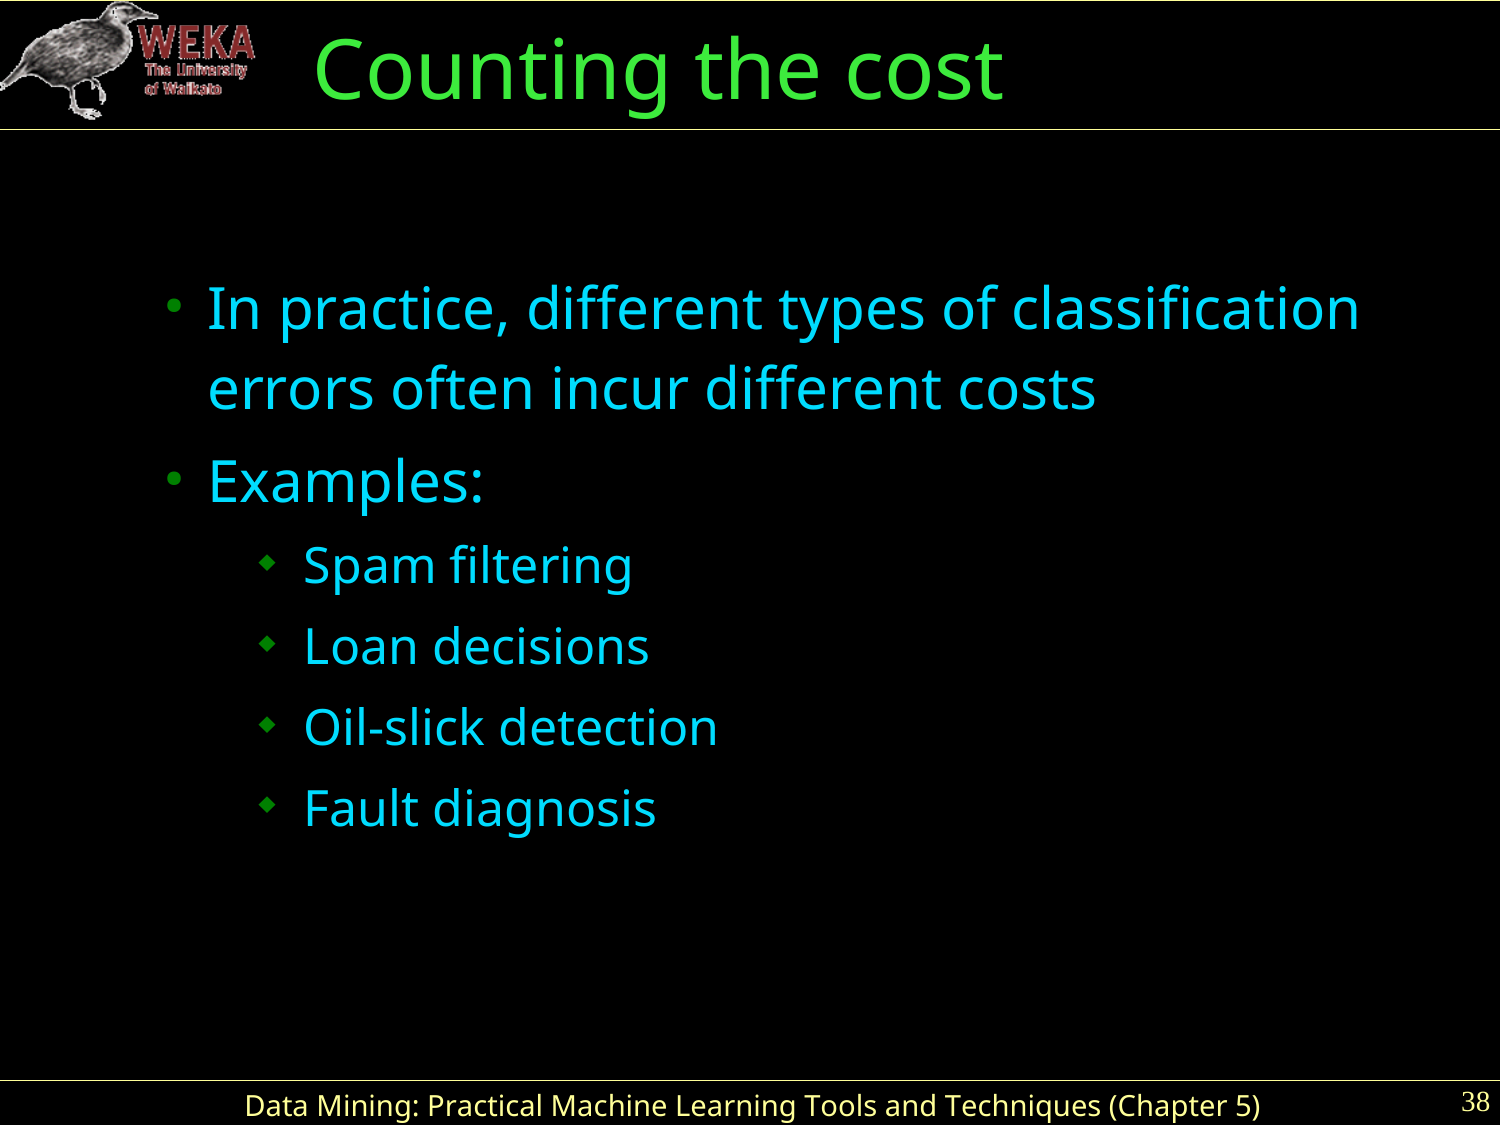

# Counting the cost
In practice, different types of classification errors often incur different costs
Examples:
Spam filtering
Loan decisions
Oil-slick detection
Fault diagnosis
Data Mining: Practical Machine Learning Tools and Techniques (Chapter 5)
38